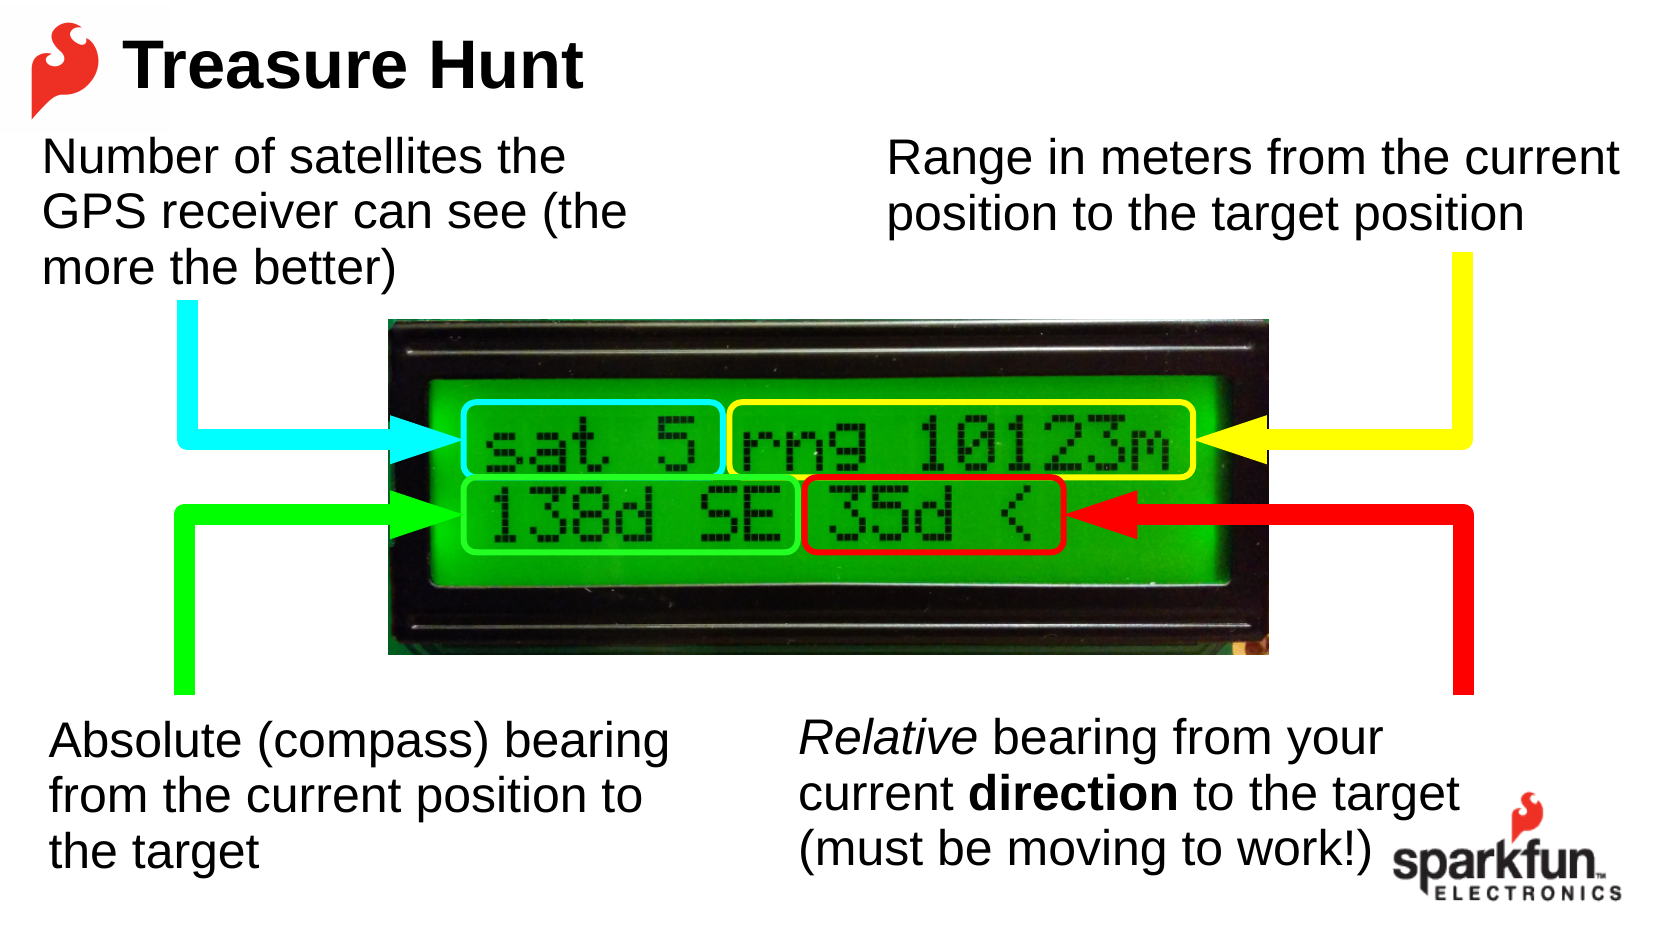

# Treasure Hunt
Number of satellites the GPS receiver can see (the more the better)
Range in meters from the current position to the target position
Relative bearing from your current direction to the target (must be moving to work!)
Absolute (compass) bearing from the current position to the target